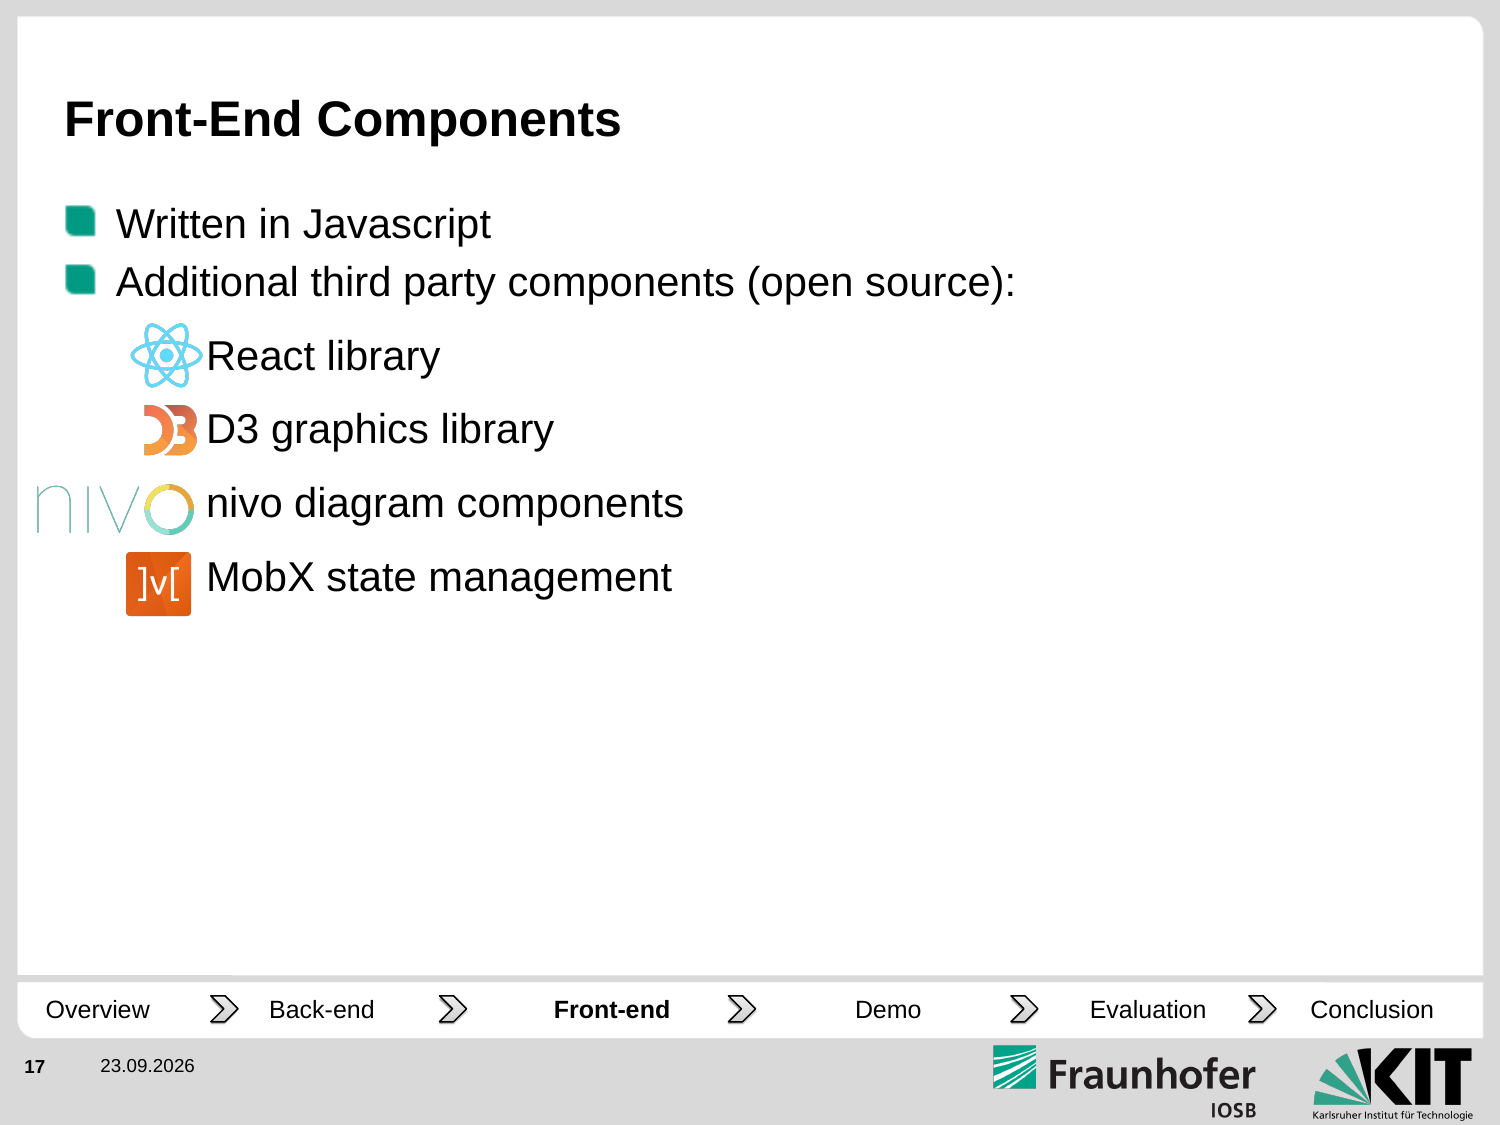

# Front-End Components
Written in Javascript
Additional third party components (open source):
React library
D3 graphics library
nivo diagram components
MobX state management
Overview
Back-end
Front-end
Demo
Evaluation
Conclusion
17